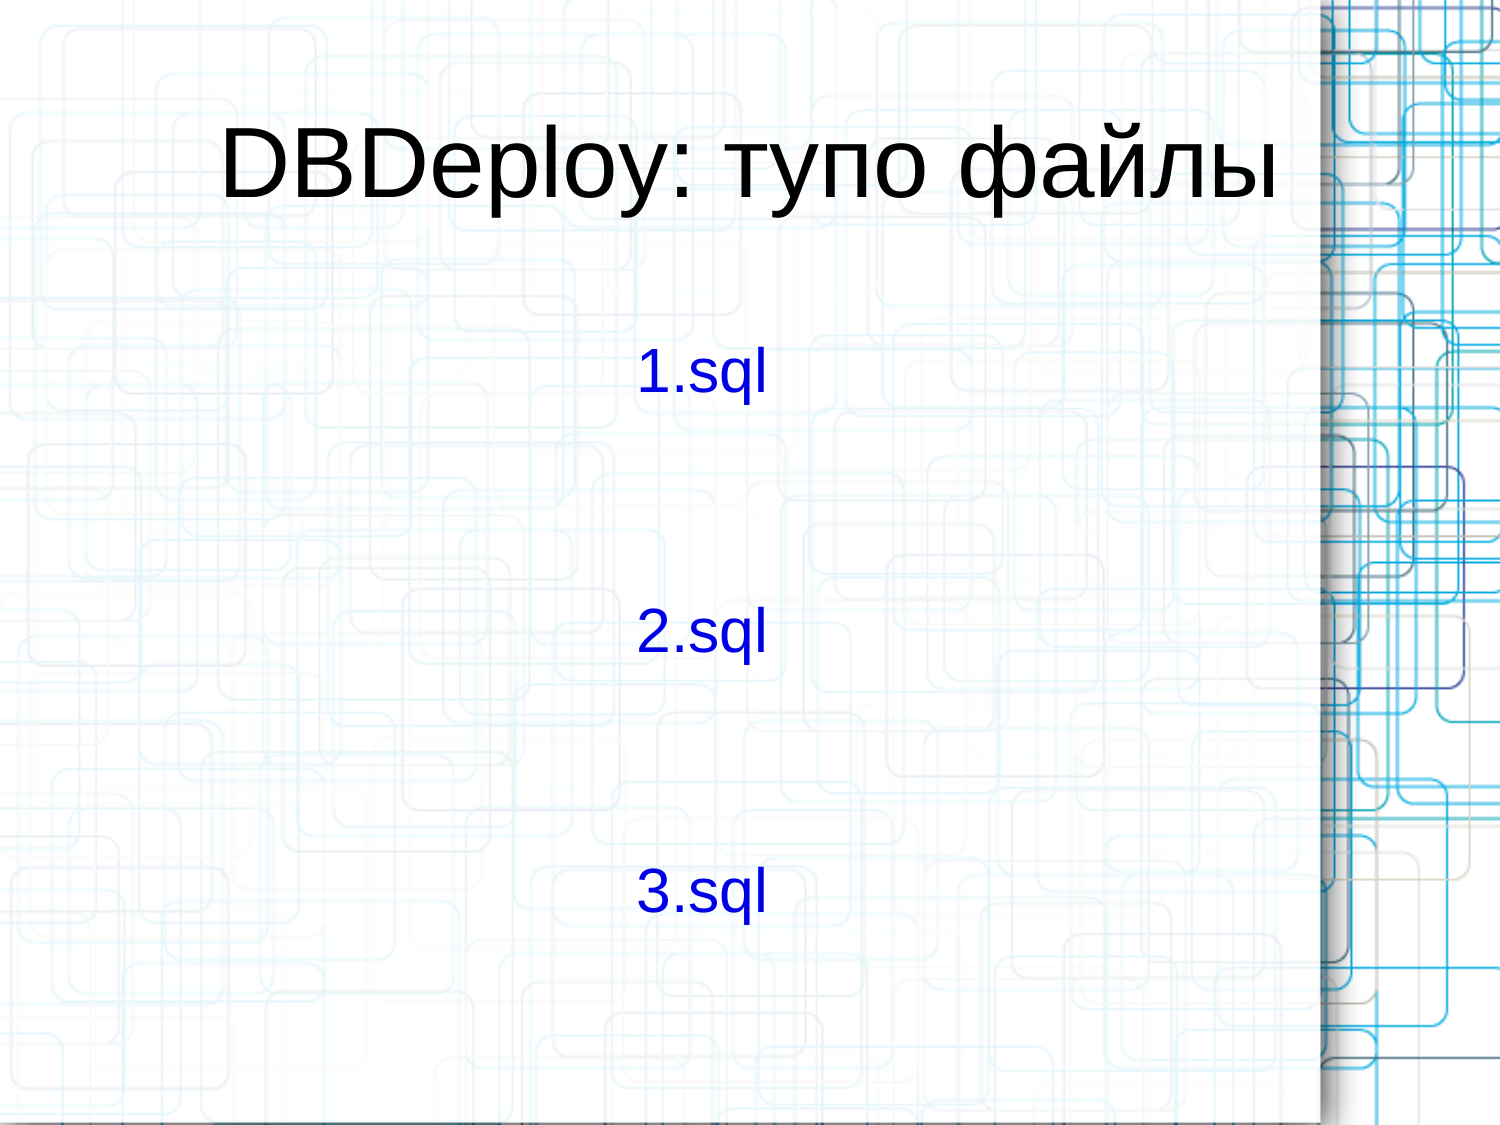

# DBDeploy: тупо файлы
1.sql
2.sql
3.sql